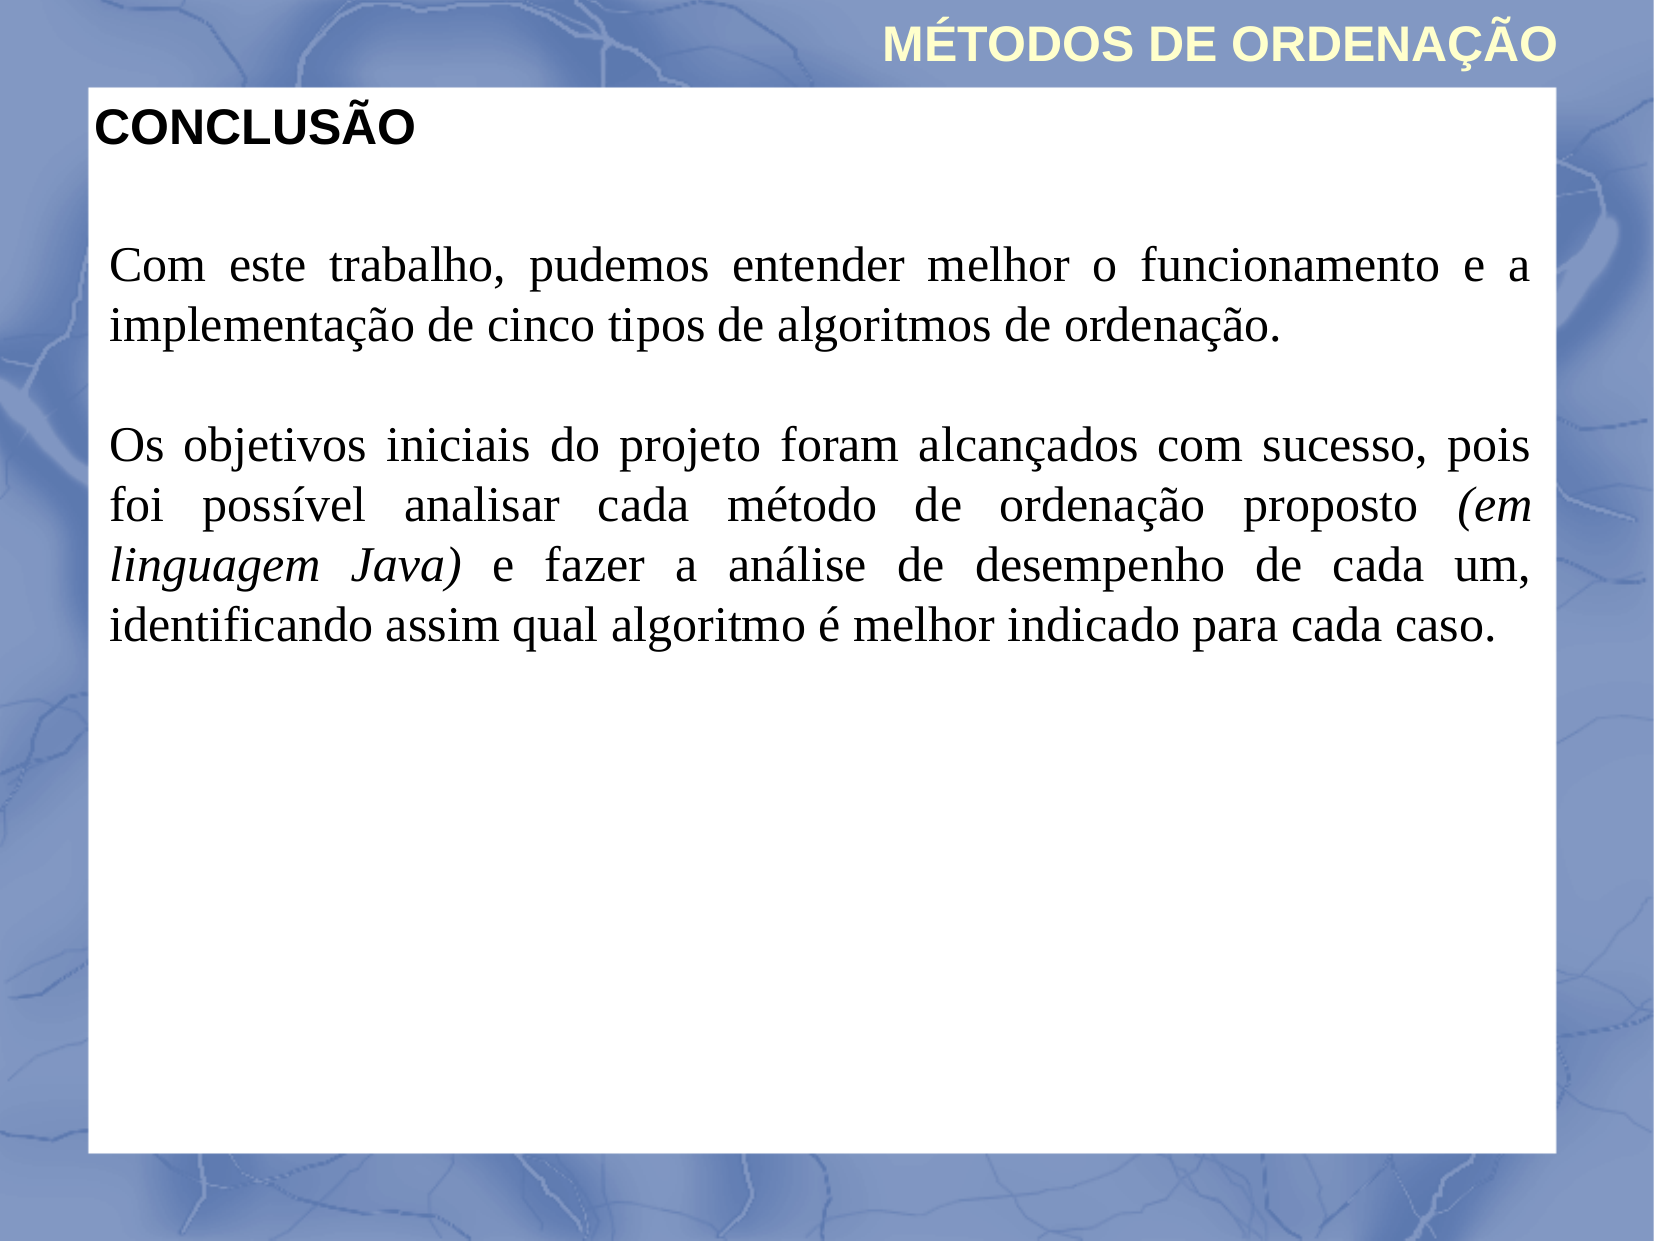

MÉTODOS DE ORDENAÇÃO
CONCLUSÃO
Com este trabalho, pudemos entender melhor o funcionamento e a implementação de cinco tipos de algoritmos de ordenação.
Os objetivos iniciais do projeto foram alcançados com sucesso, pois foi possível analisar cada método de ordenação proposto (em linguagem Java) e fazer a análise de desempenho de cada um, identificando assim qual algoritmo é melhor indicado para cada caso.